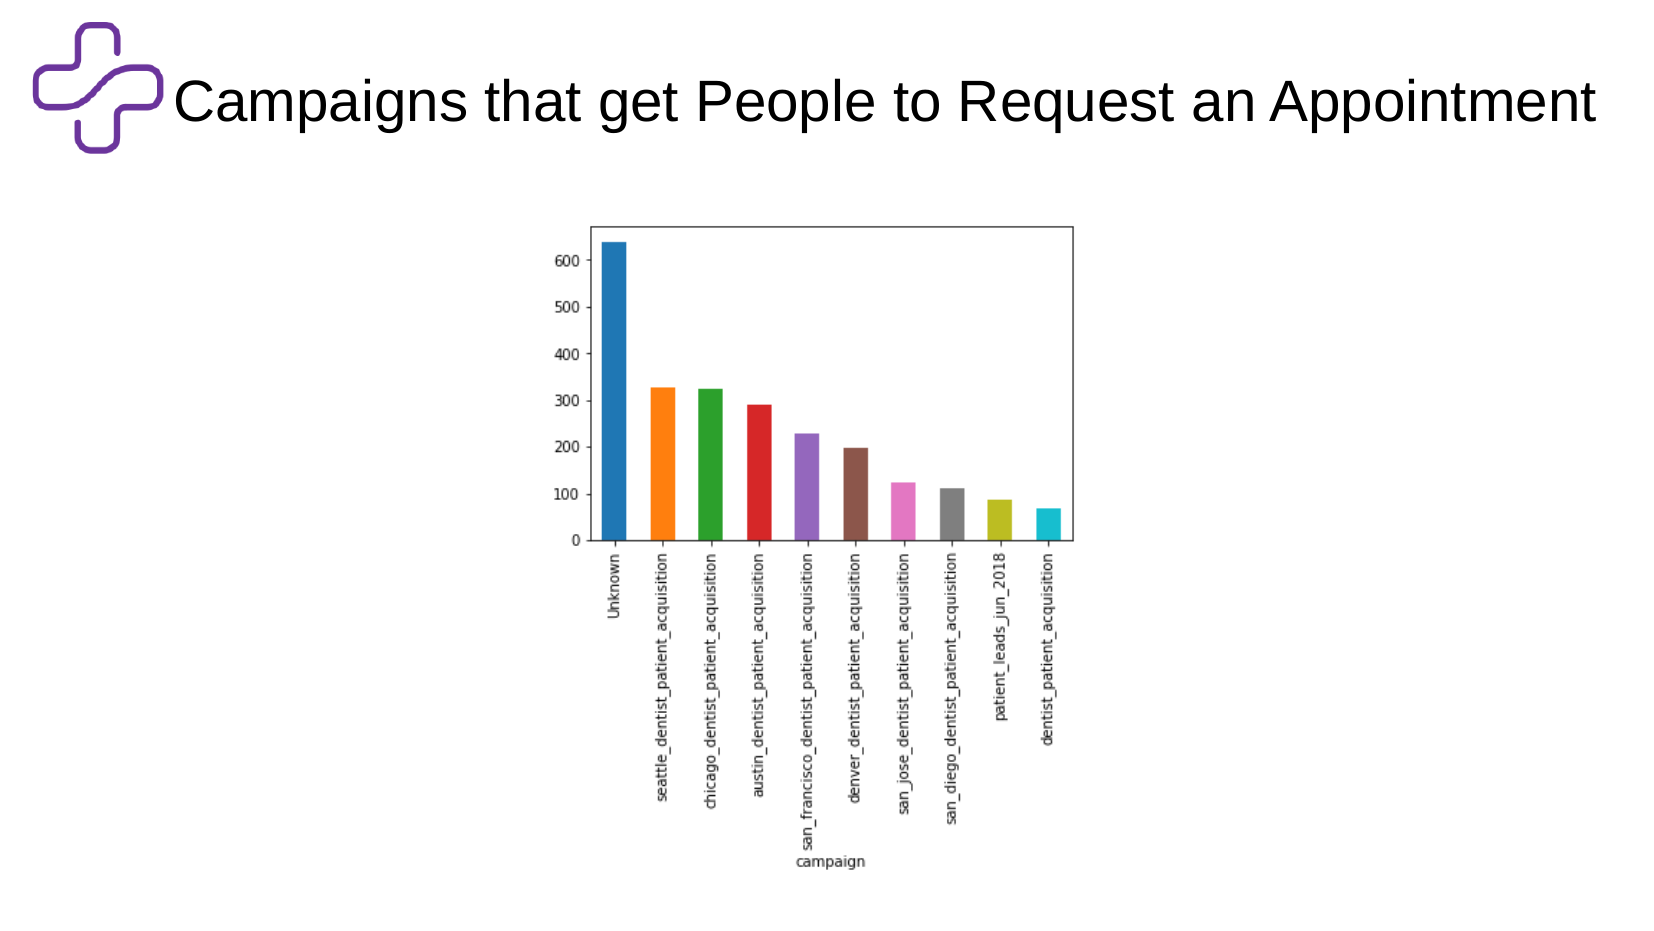

# Campaigns that get People to Request an Appointment